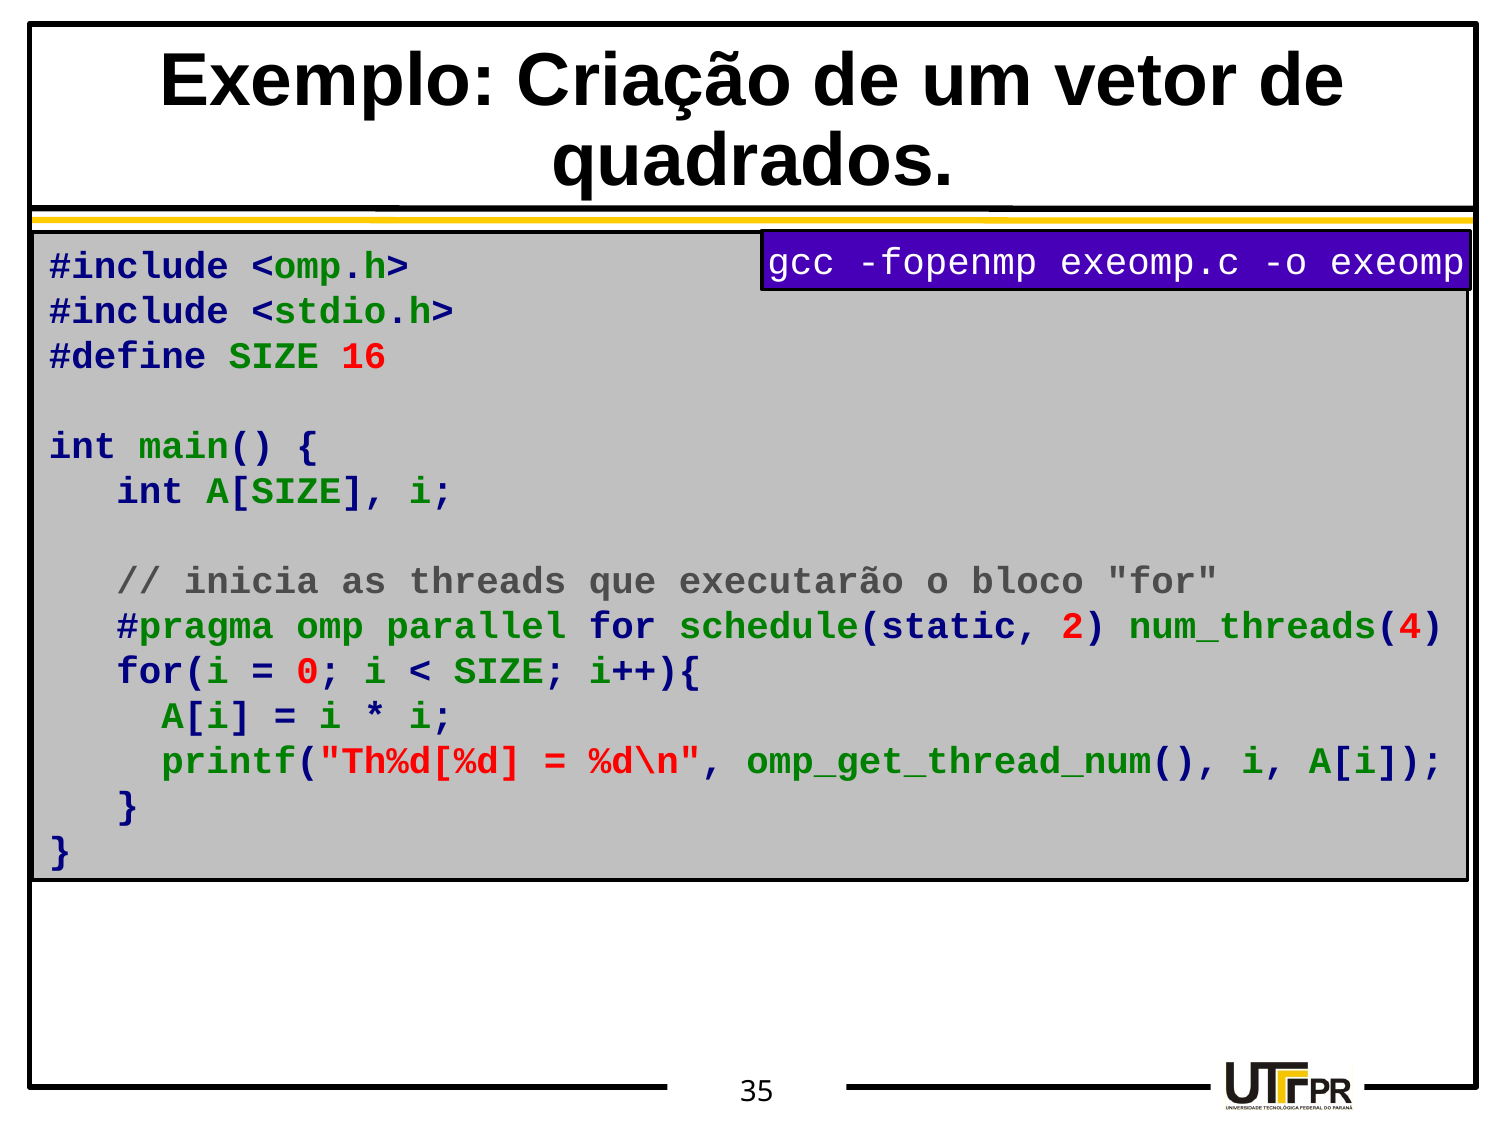

# Exemplo: Criação de um vetor de quadrados.
gcc -fopenmp exeomp.c -o exeomp
#include <omp.h>
#include <stdio.h>
#define SIZE 16
int main() {
 int A[SIZE], i;
 // inicia as threads que executarão o bloco "for"
 #pragma omp parallel for schedule(static, 2) num_threads(4)
 for(i = 0; i < SIZE; i++){
 A[i] = i * i;
 printf("Th%d[%d] = %d\n", omp_get_thread_num(), i, A[i]);
 }
}